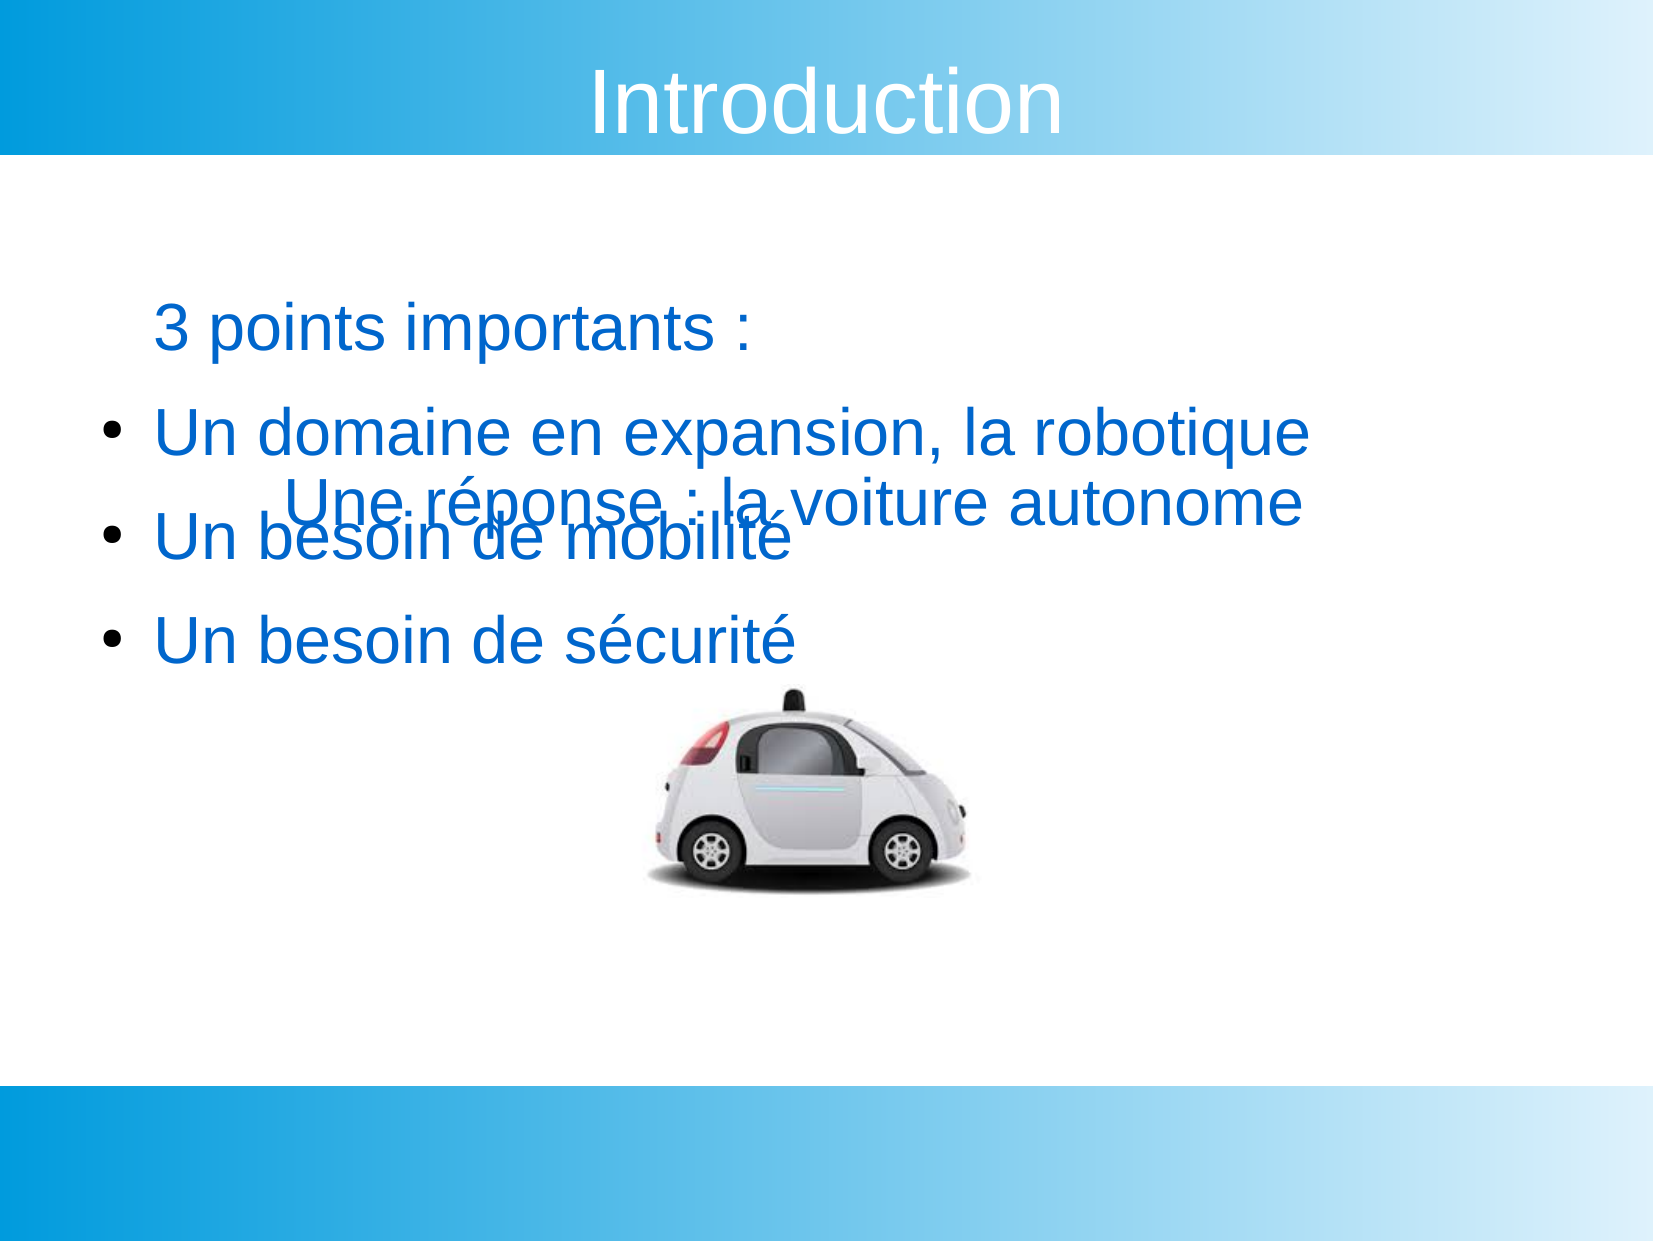

# Introduction
3 points importants :
Un domaine en expansion, la robotique
Un besoin de mobilité
Un besoin de sécurité
Une réponse : la voiture autonome